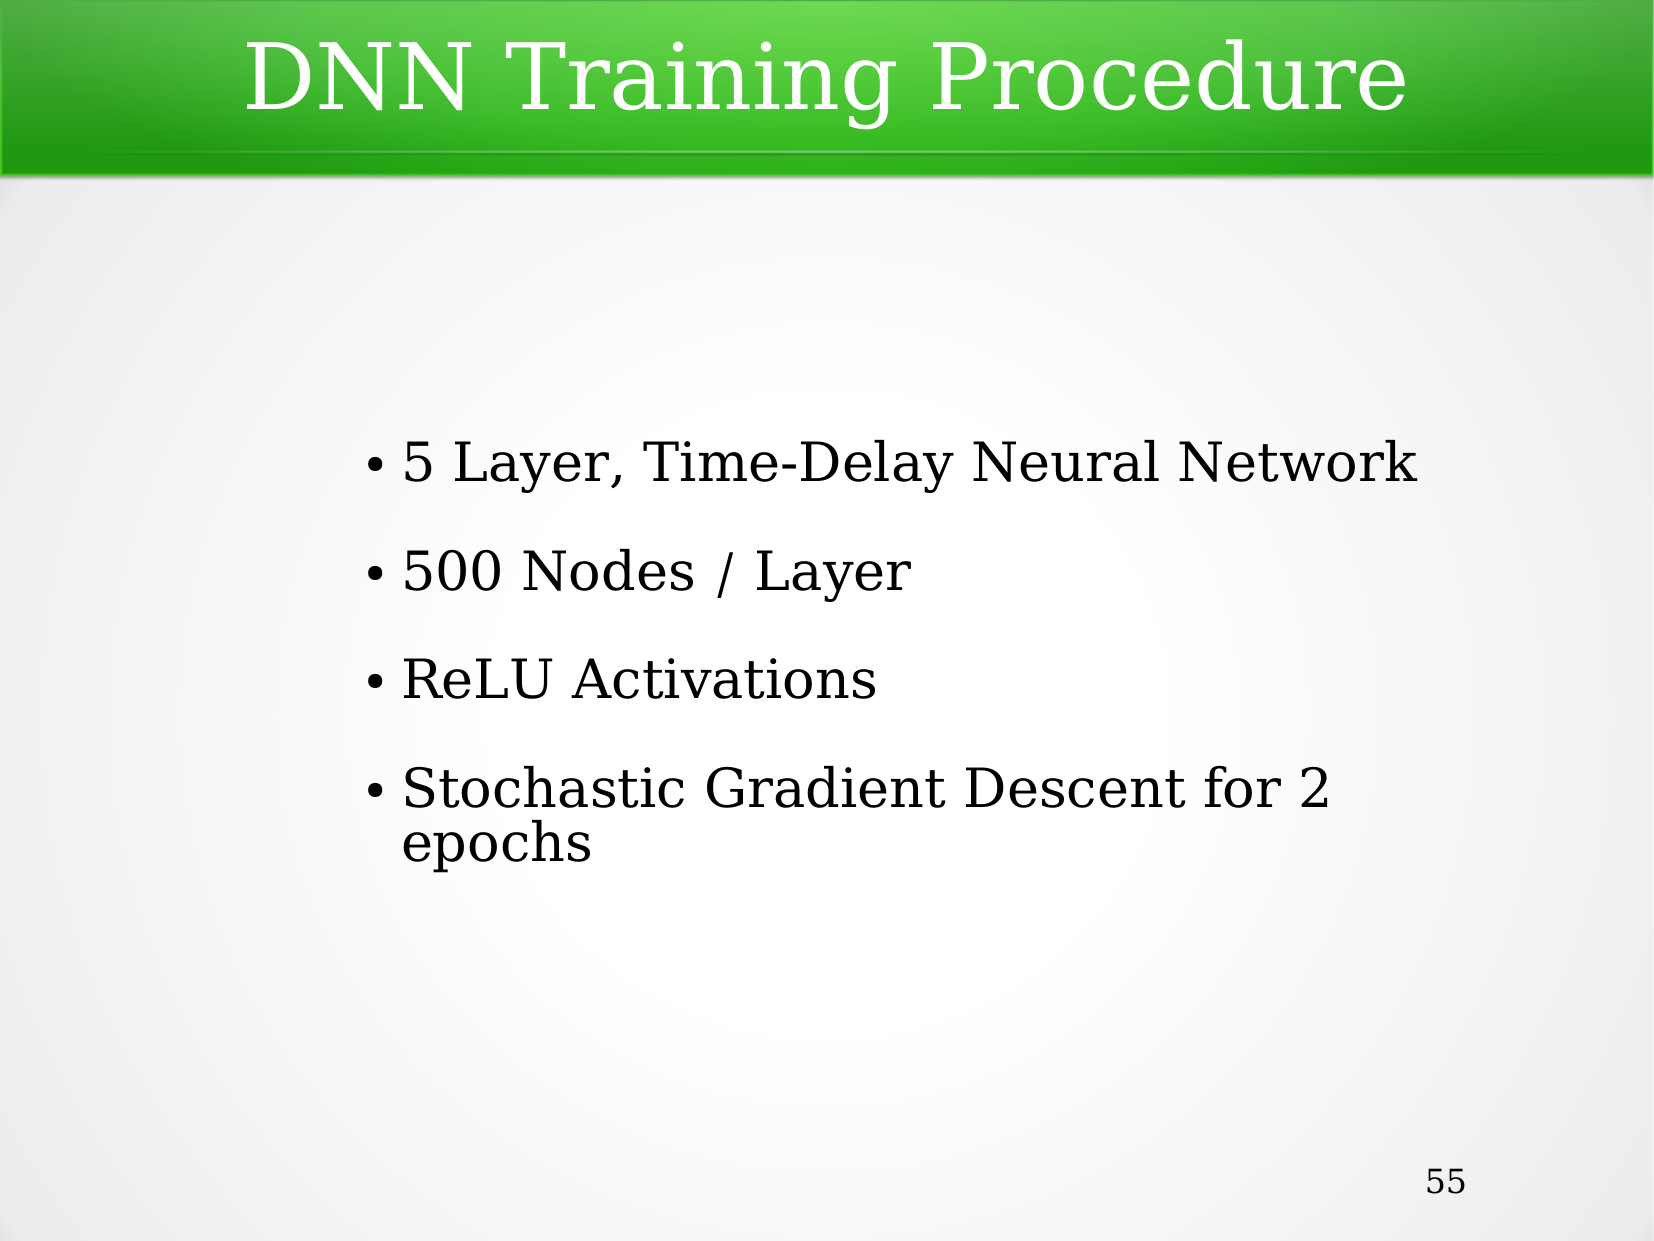

# DNN Training Procedure
5 Layer, Time-Delay Neural Network
500 Nodes / Layer
ReLU Activations
Stochastic Gradient Descent for 2 epochs